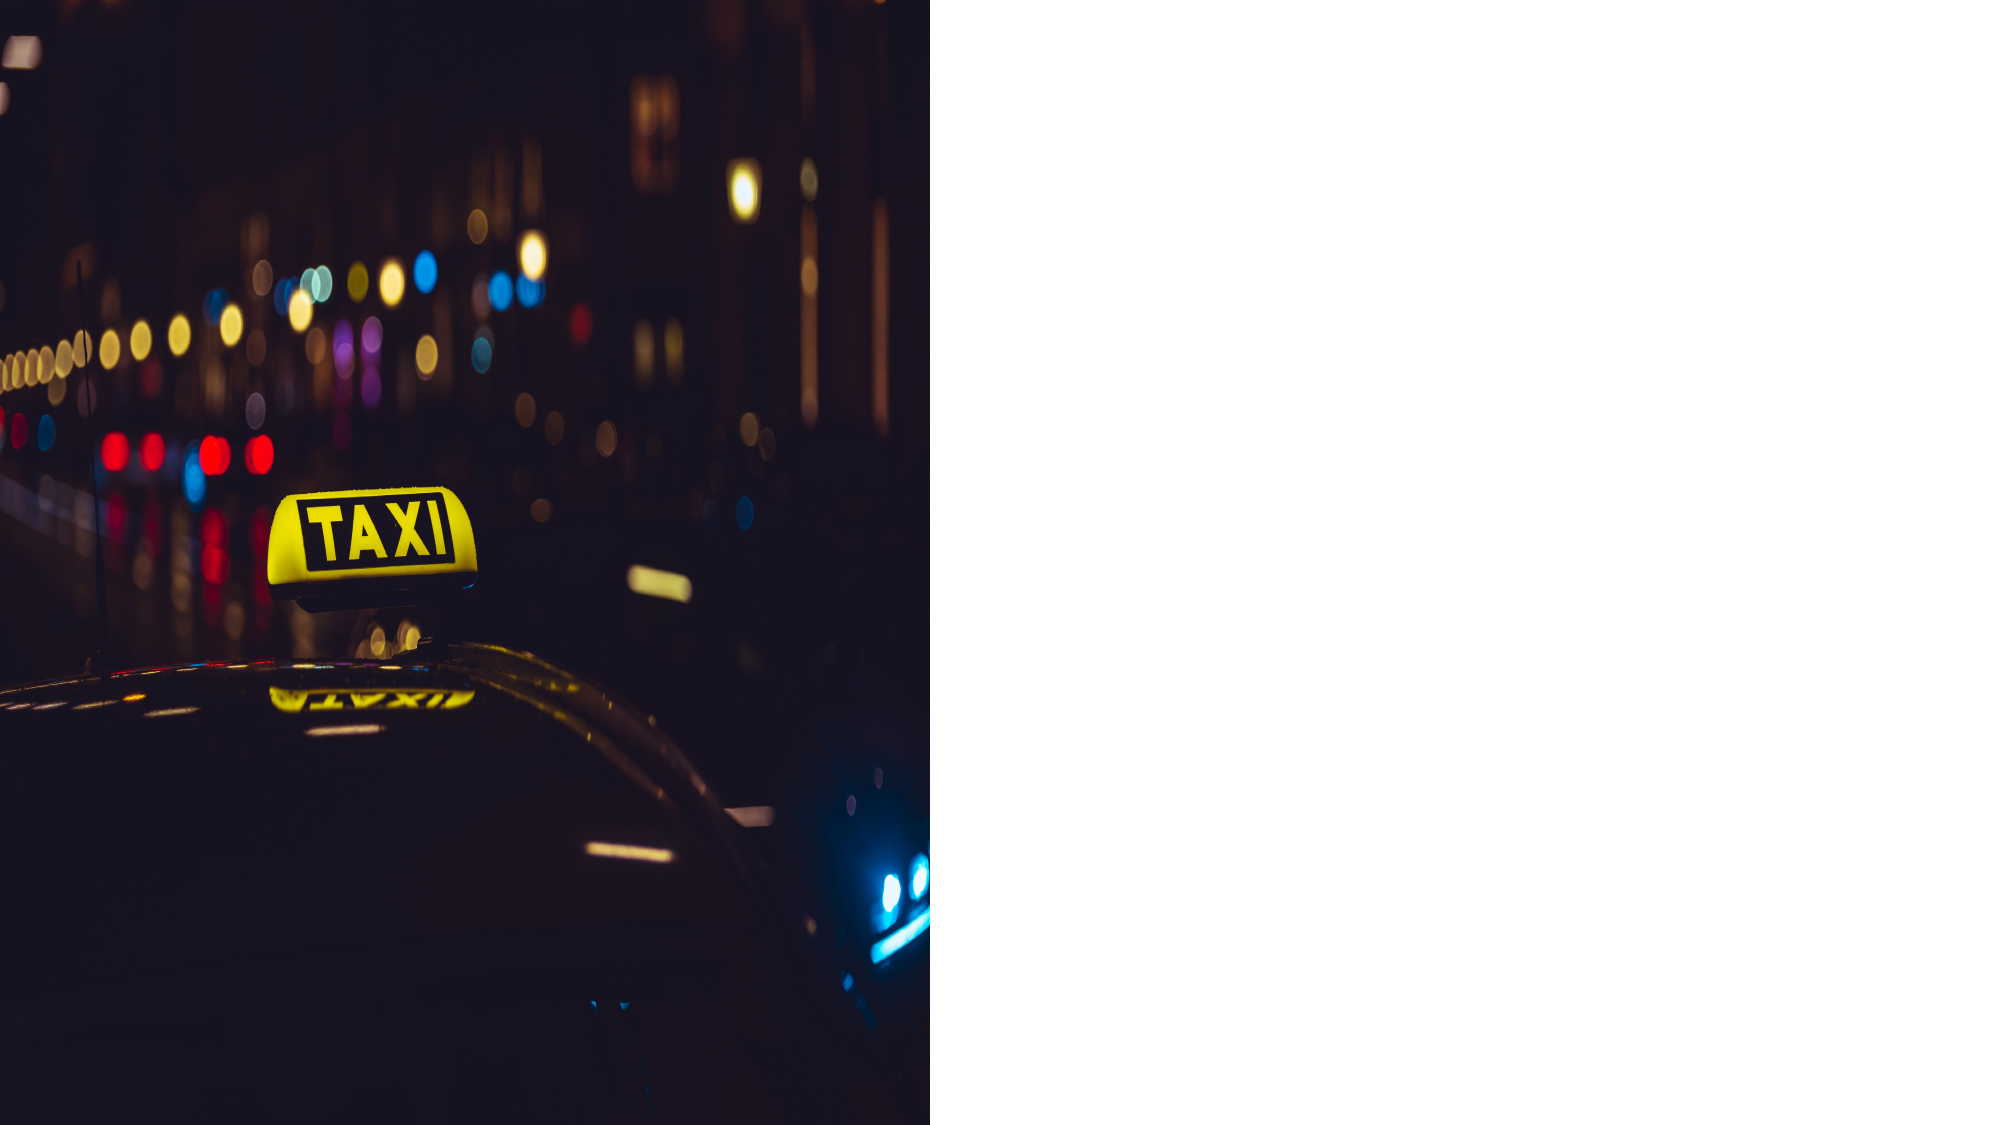

# Good Cabs Revenue Analysis
Presented by
Sunitha Madhavadhas